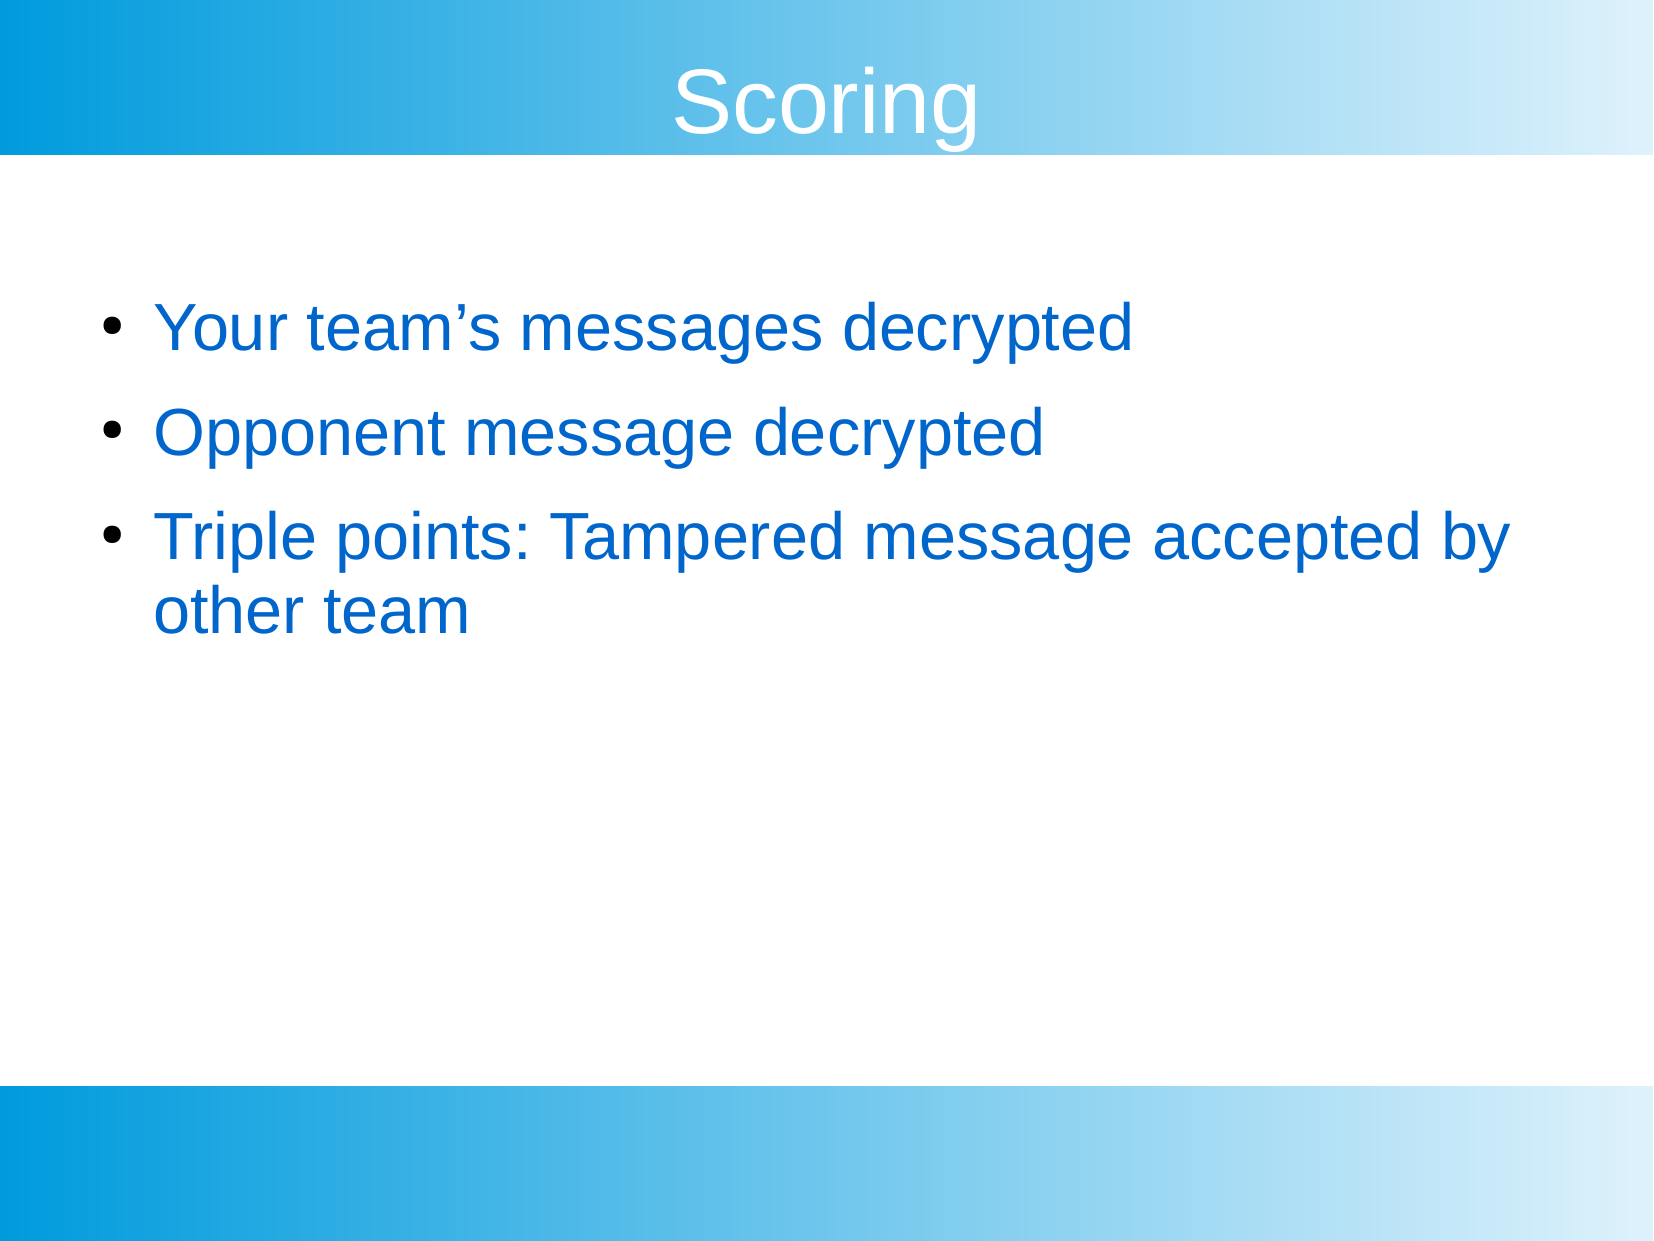

# Scoring
Your team’s messages decrypted
Opponent message decrypted
Triple points: Tampered message accepted by other team